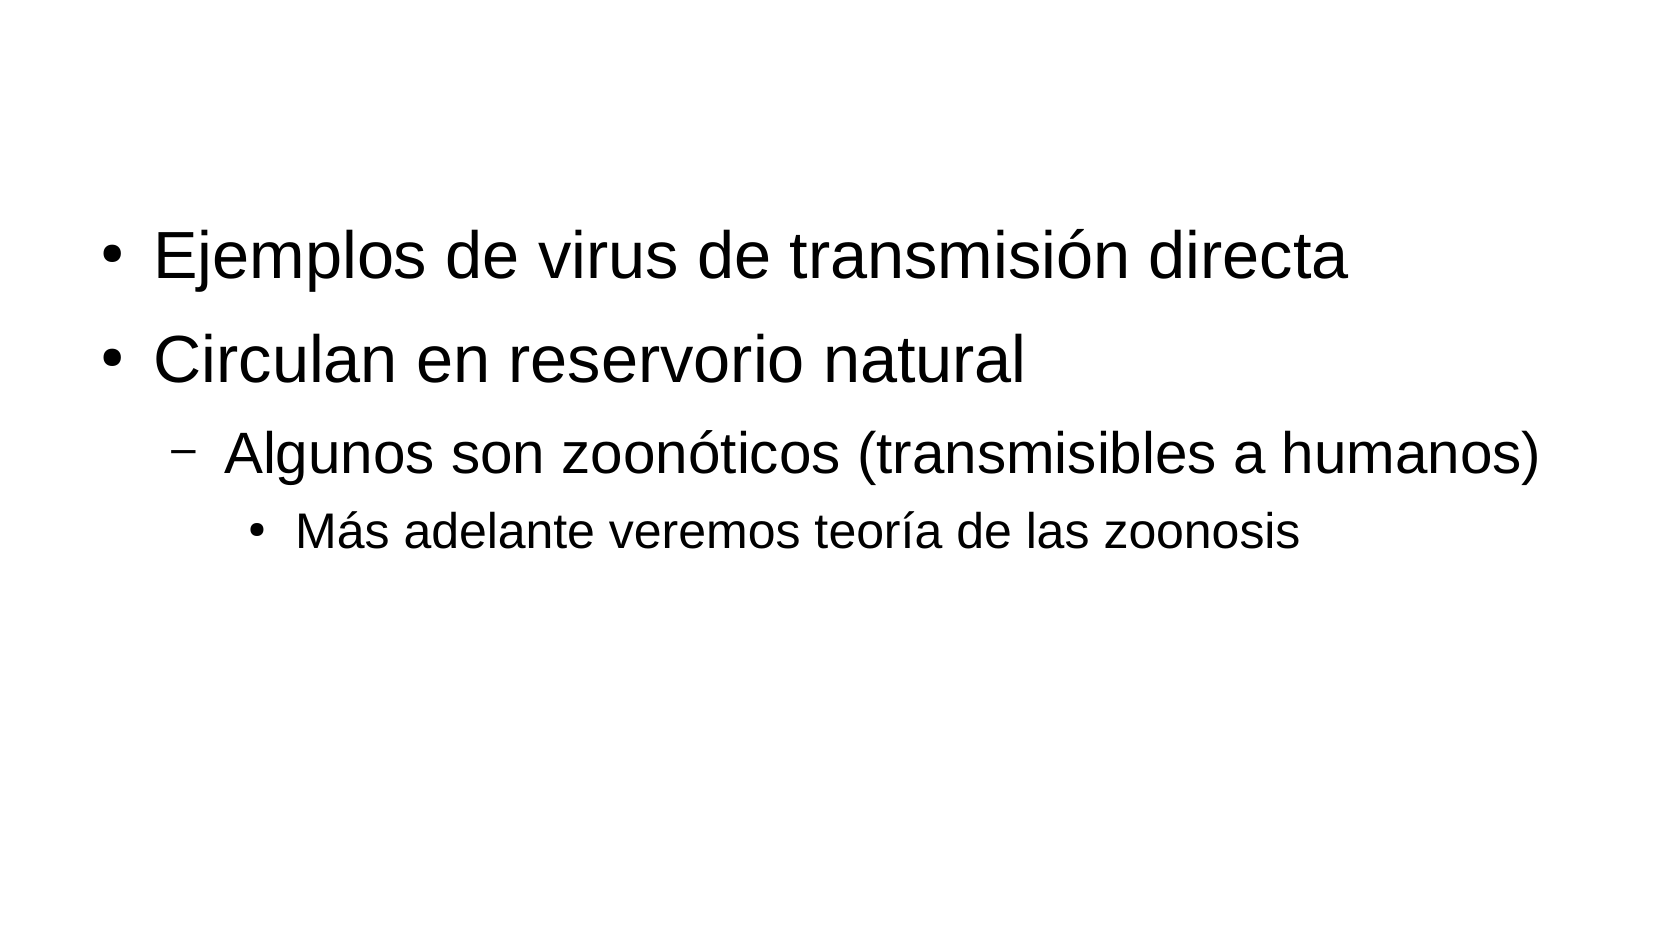

# Ejemplos de virus de transmisión directa
Circulan en reservorio natural
Algunos son zoonóticos (transmisibles a humanos)
Más adelante veremos teoría de las zoonosis